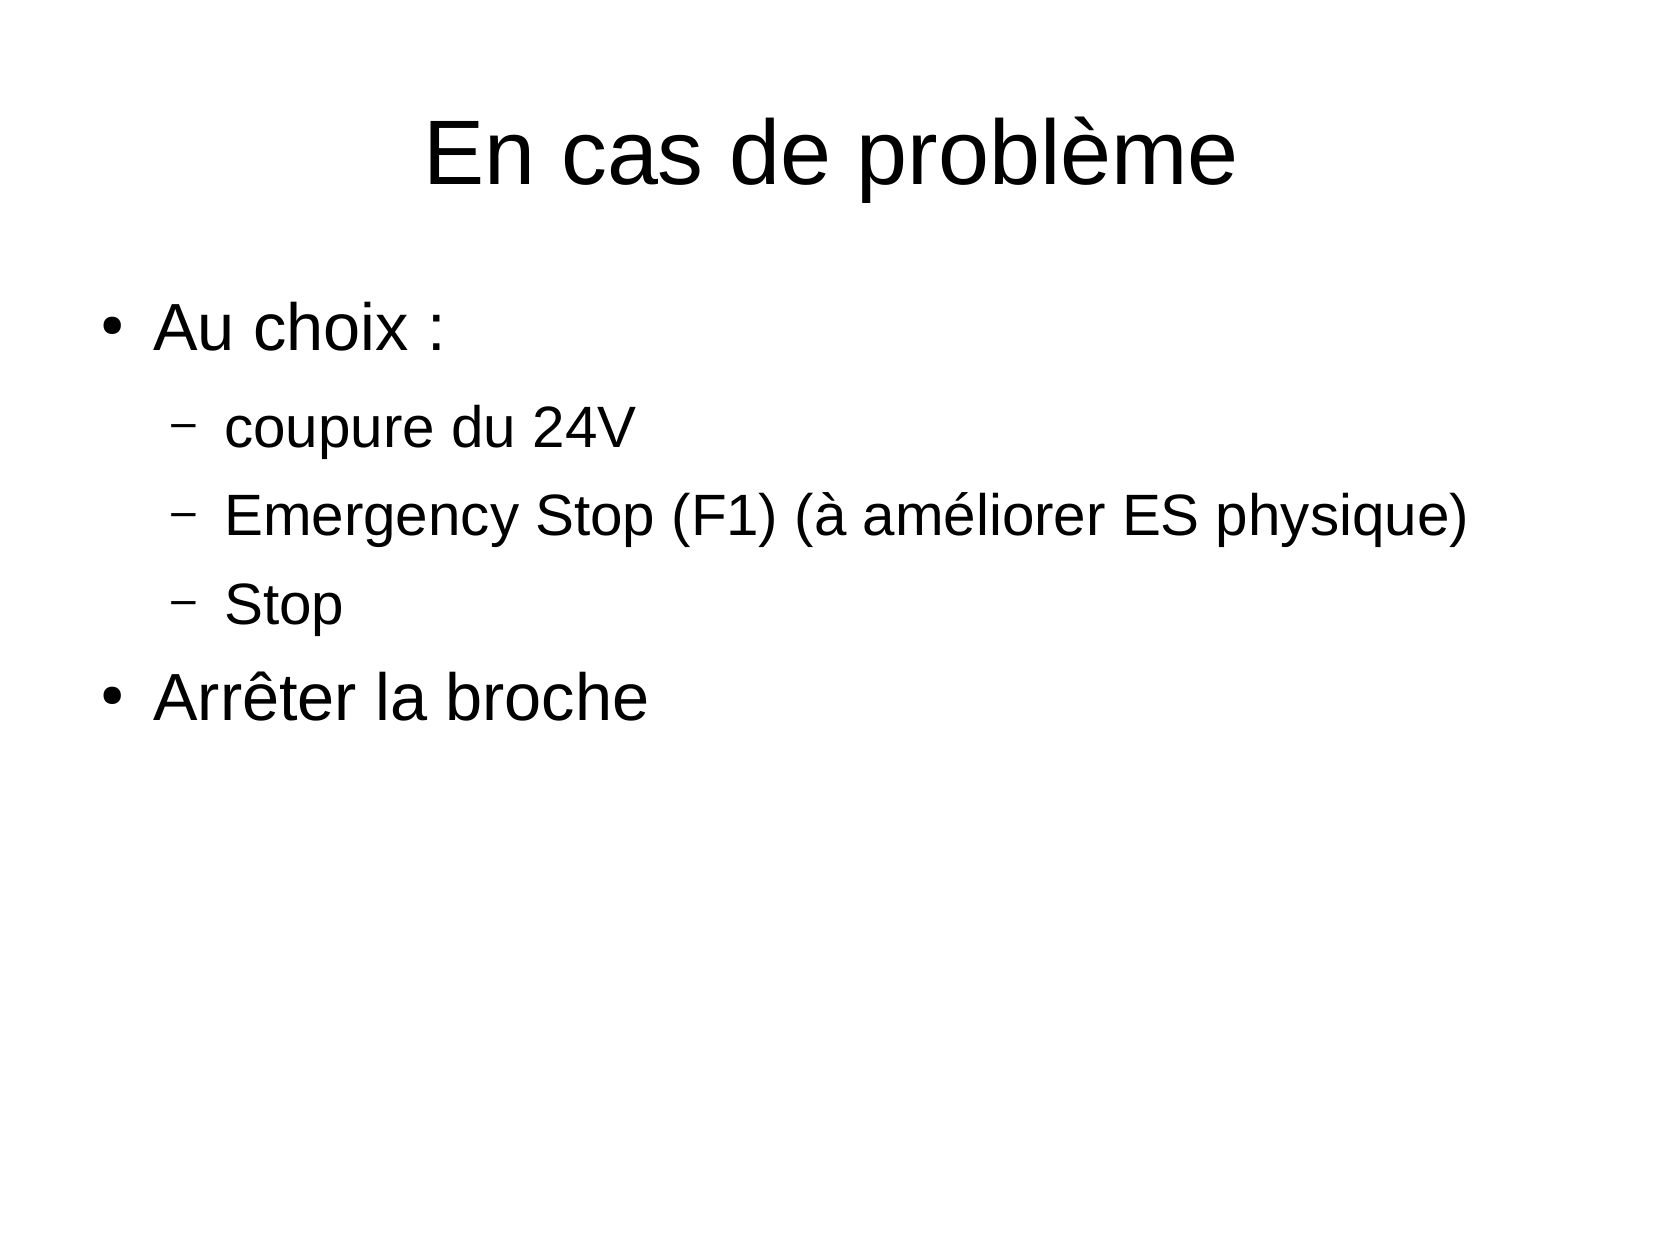

# En cas de problème
Au choix :
coupure du 24V
Emergency Stop (F1) (à améliorer ES physique)
Stop
Arrêter la broche